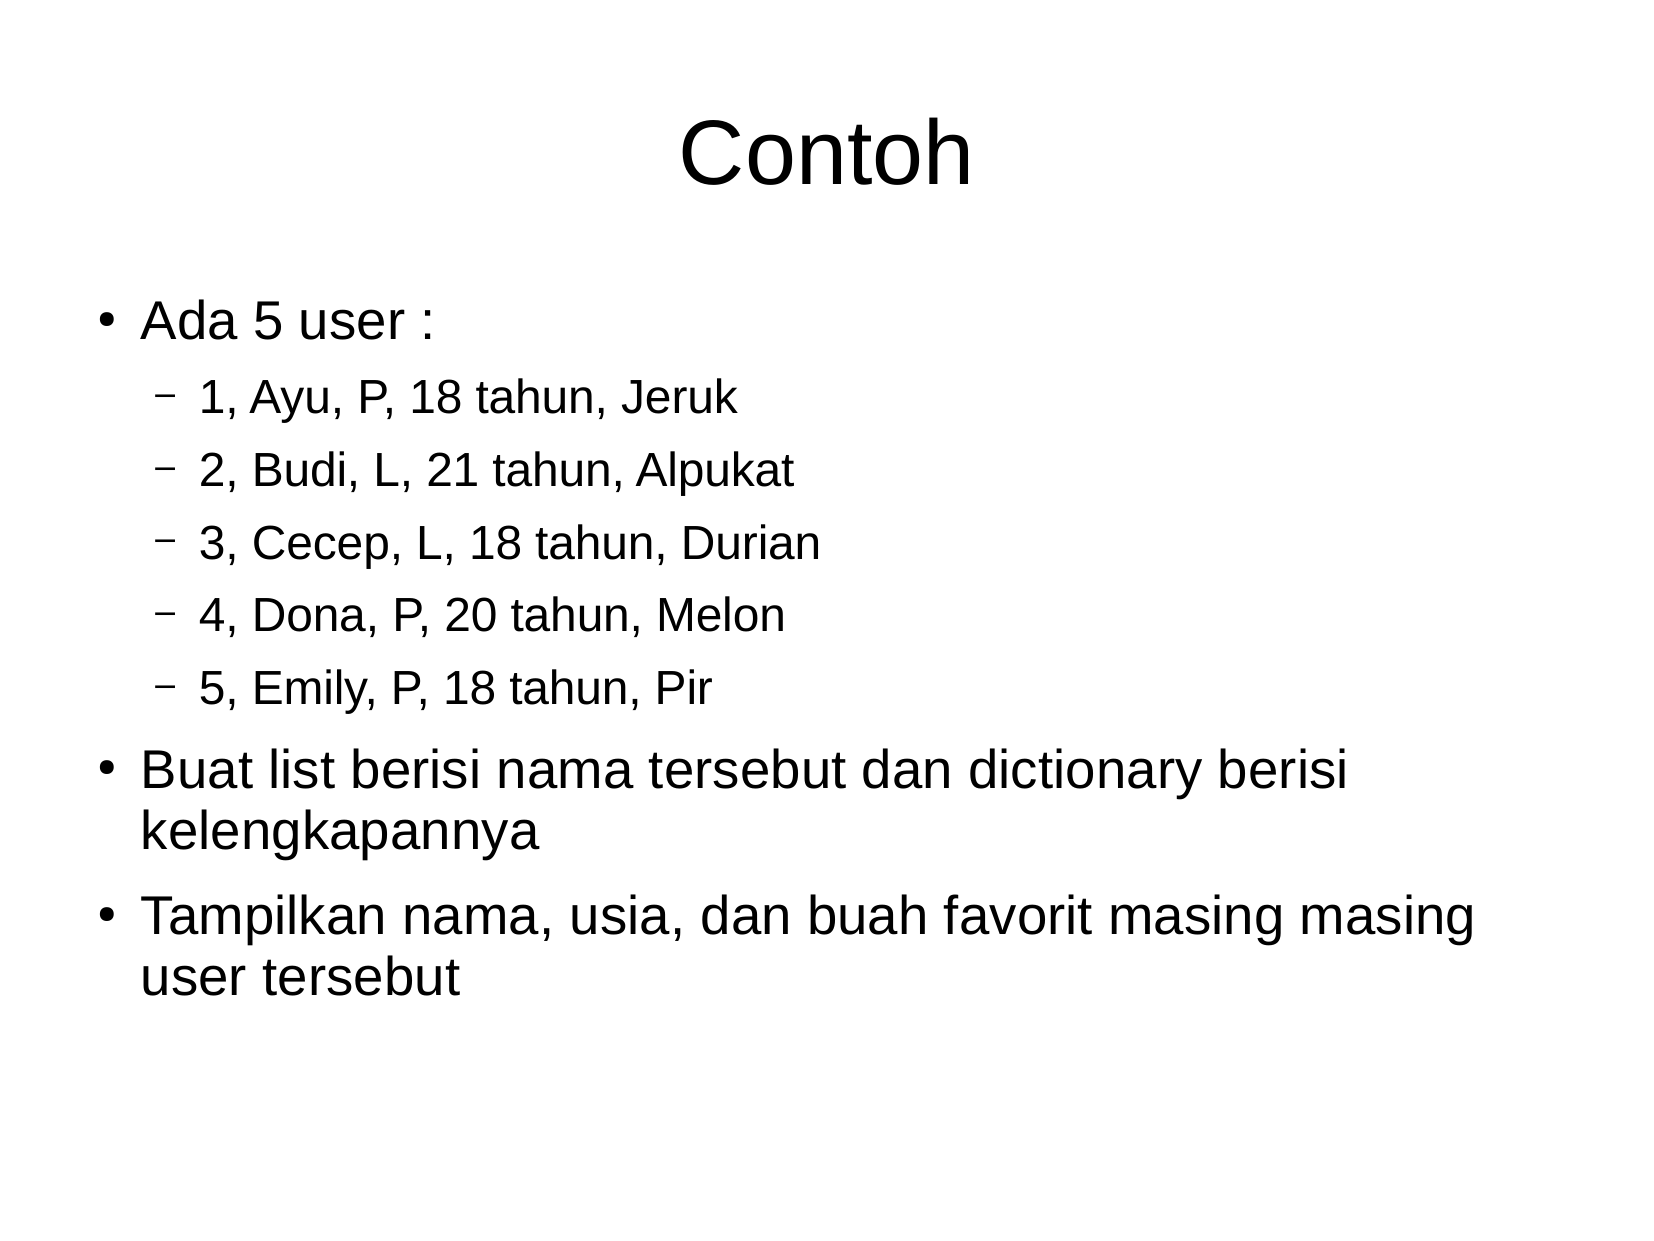

# Contoh
Ada 5 user :
1, Ayu, P, 18 tahun, Jeruk
2, Budi, L, 21 tahun, Alpukat
3, Cecep, L, 18 tahun, Durian
4, Dona, P, 20 tahun, Melon
5, Emily, P, 18 tahun, Pir
Buat list berisi nama tersebut dan dictionary berisi kelengkapannya
Tampilkan nama, usia, dan buah favorit masing masing user tersebut